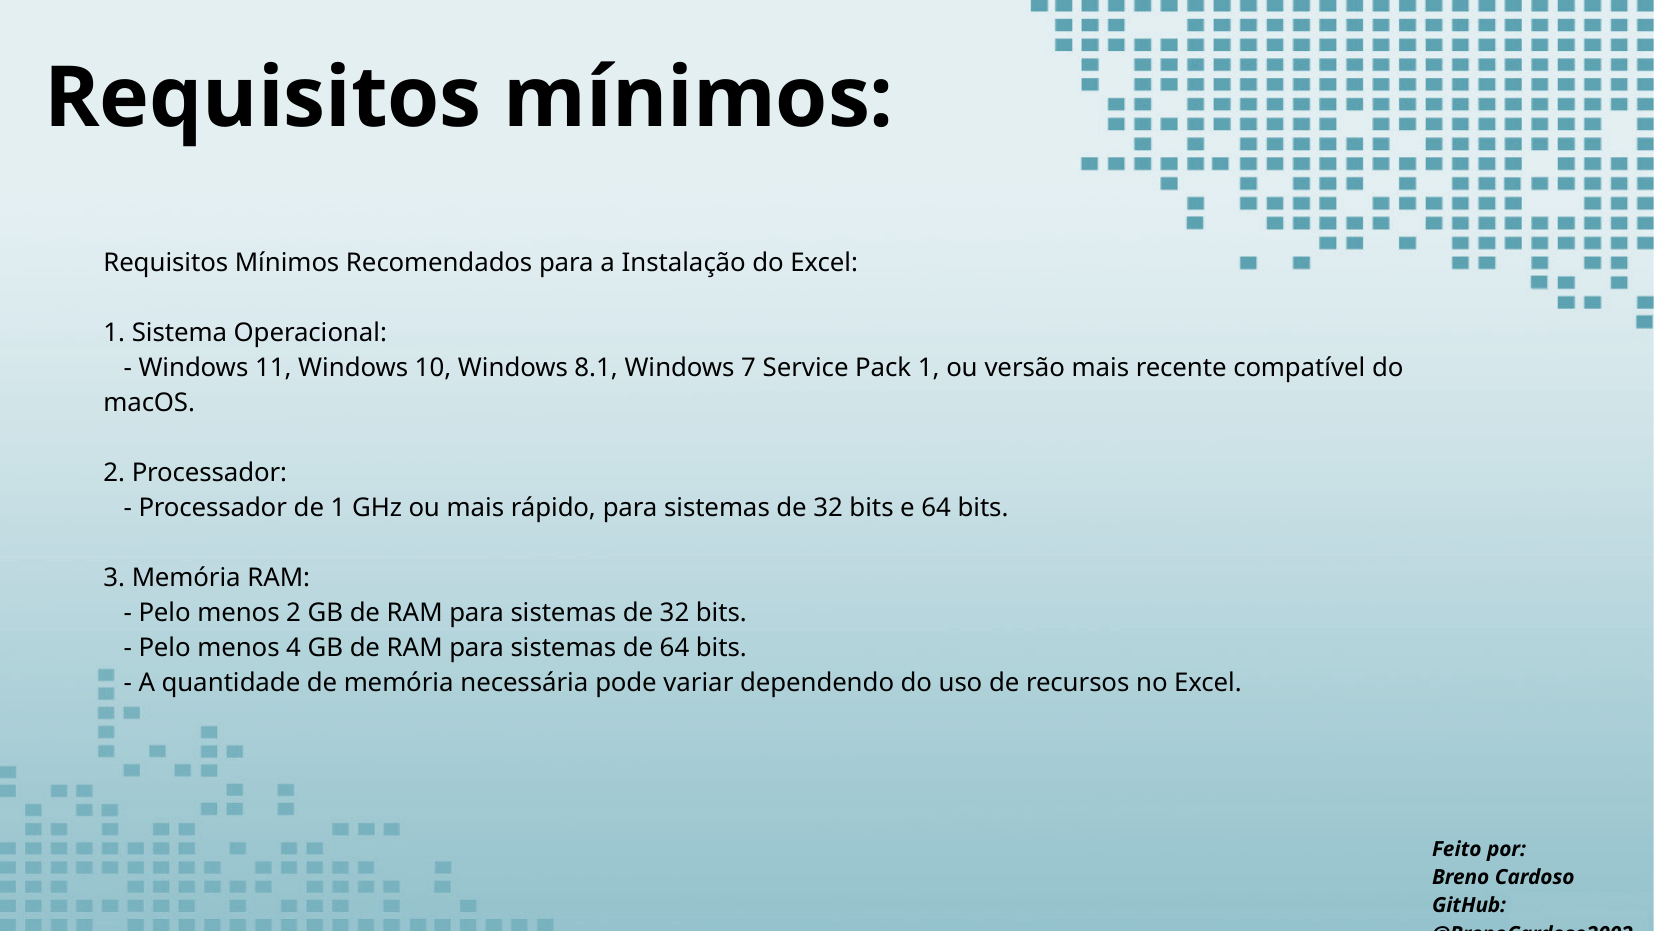

Requisitos mínimos:
Requisitos Mínimos Recomendados para a Instalação do Excel:
1. Sistema Operacional:
 - Windows 11, Windows 10, Windows 8.1, Windows 7 Service Pack 1, ou versão mais recente compatível do macOS.
2. Processador:
 - Processador de 1 GHz ou mais rápido, para sistemas de 32 bits e 64 bits.
3. Memória RAM:
 - Pelo menos 2 GB de RAM para sistemas de 32 bits.
 - Pelo menos 4 GB de RAM para sistemas de 64 bits.
 - A quantidade de memória necessária pode variar dependendo do uso de recursos no Excel.
Feito por:
Breno Cardoso
GitHub:
@BrenoCardoso2002